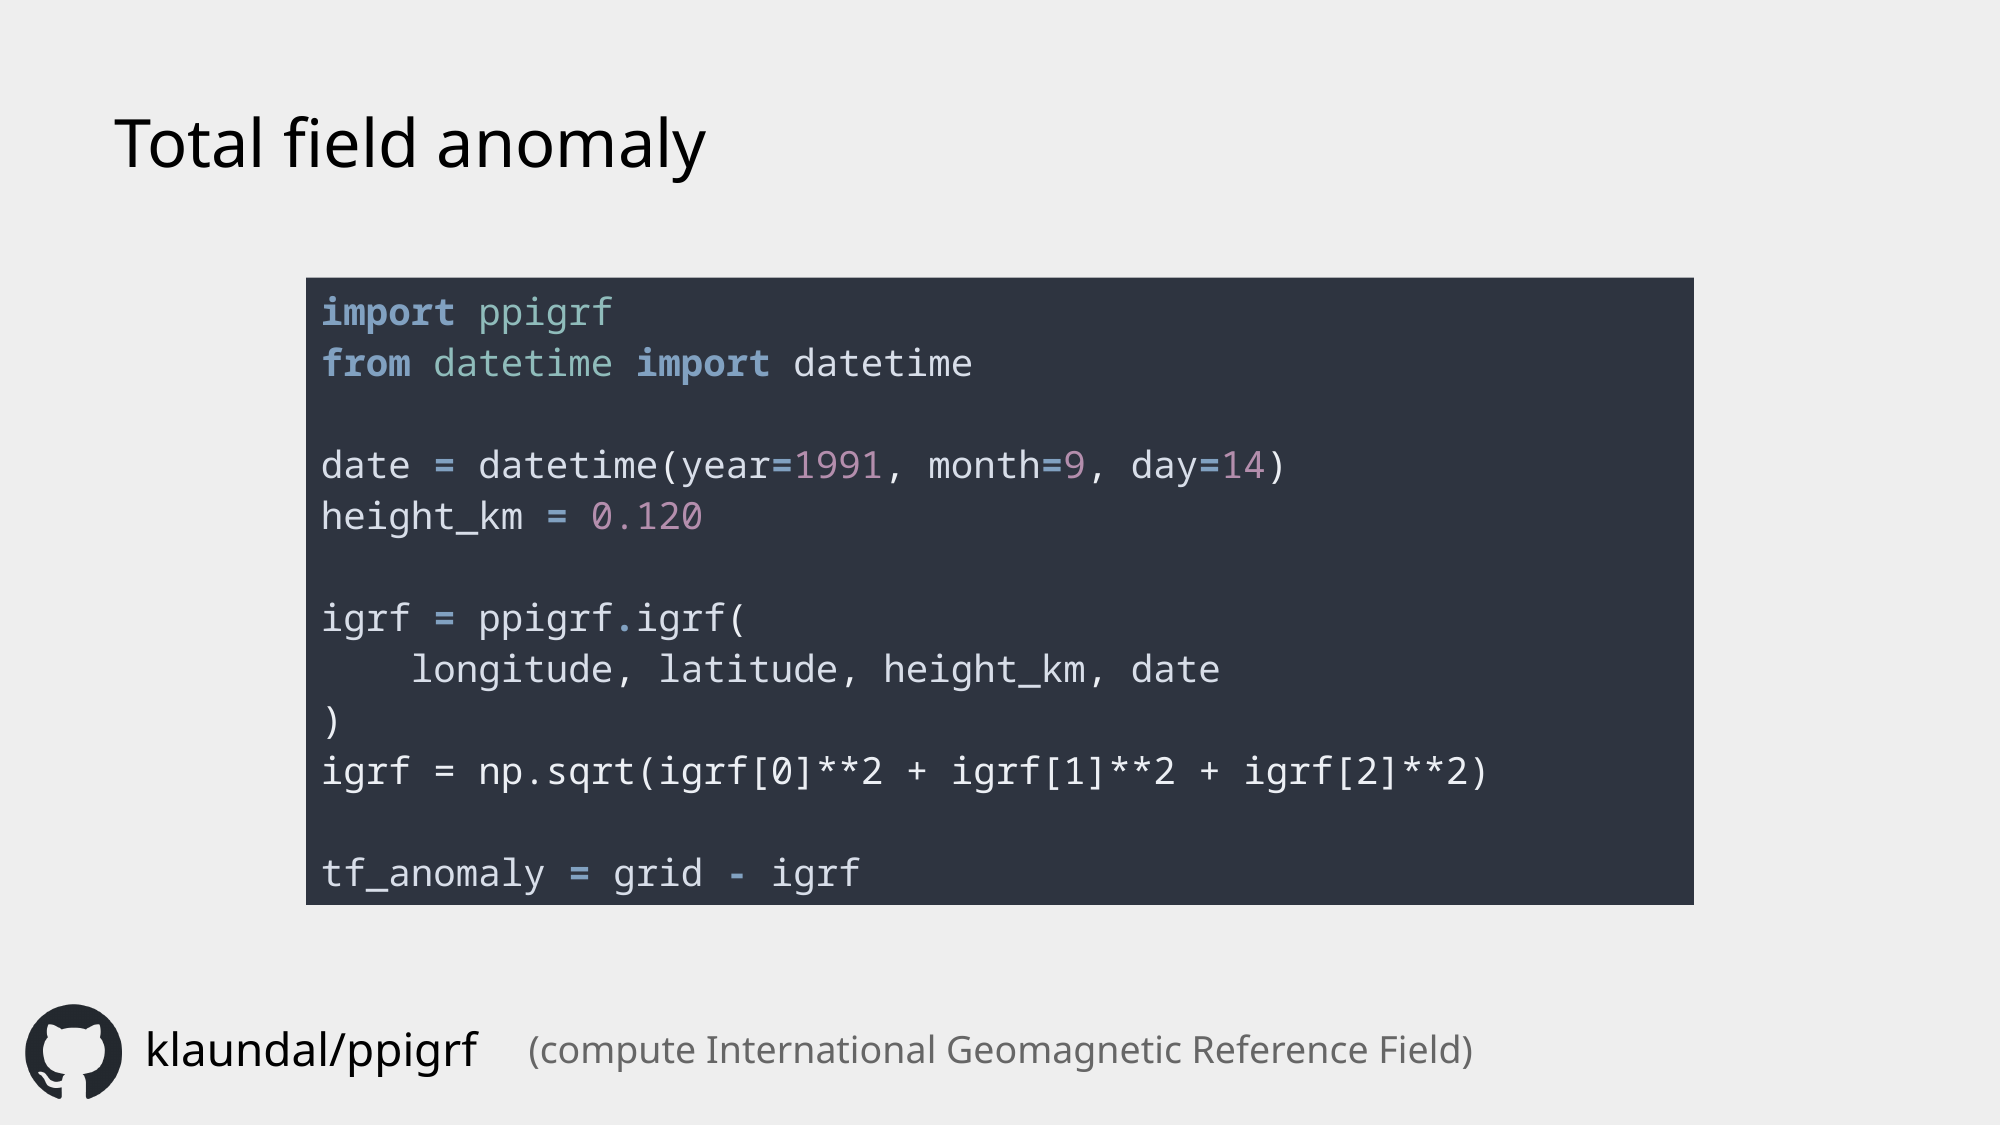

Total field anomaly
import ppigrf
from datetime import datetime
date = datetime(year=1991, month=9, day=14)
height_km = 0.120
igrf = ppigrf.igrf(
 longitude, latitude, height_km, date
)
igrf = np.sqrt(igrf[0]**2 + igrf[1]**2 + igrf[2]**2)
tf_anomaly = grid - igrf
klaundal/ppigrf
(compute International Geomagnetic Reference Field)